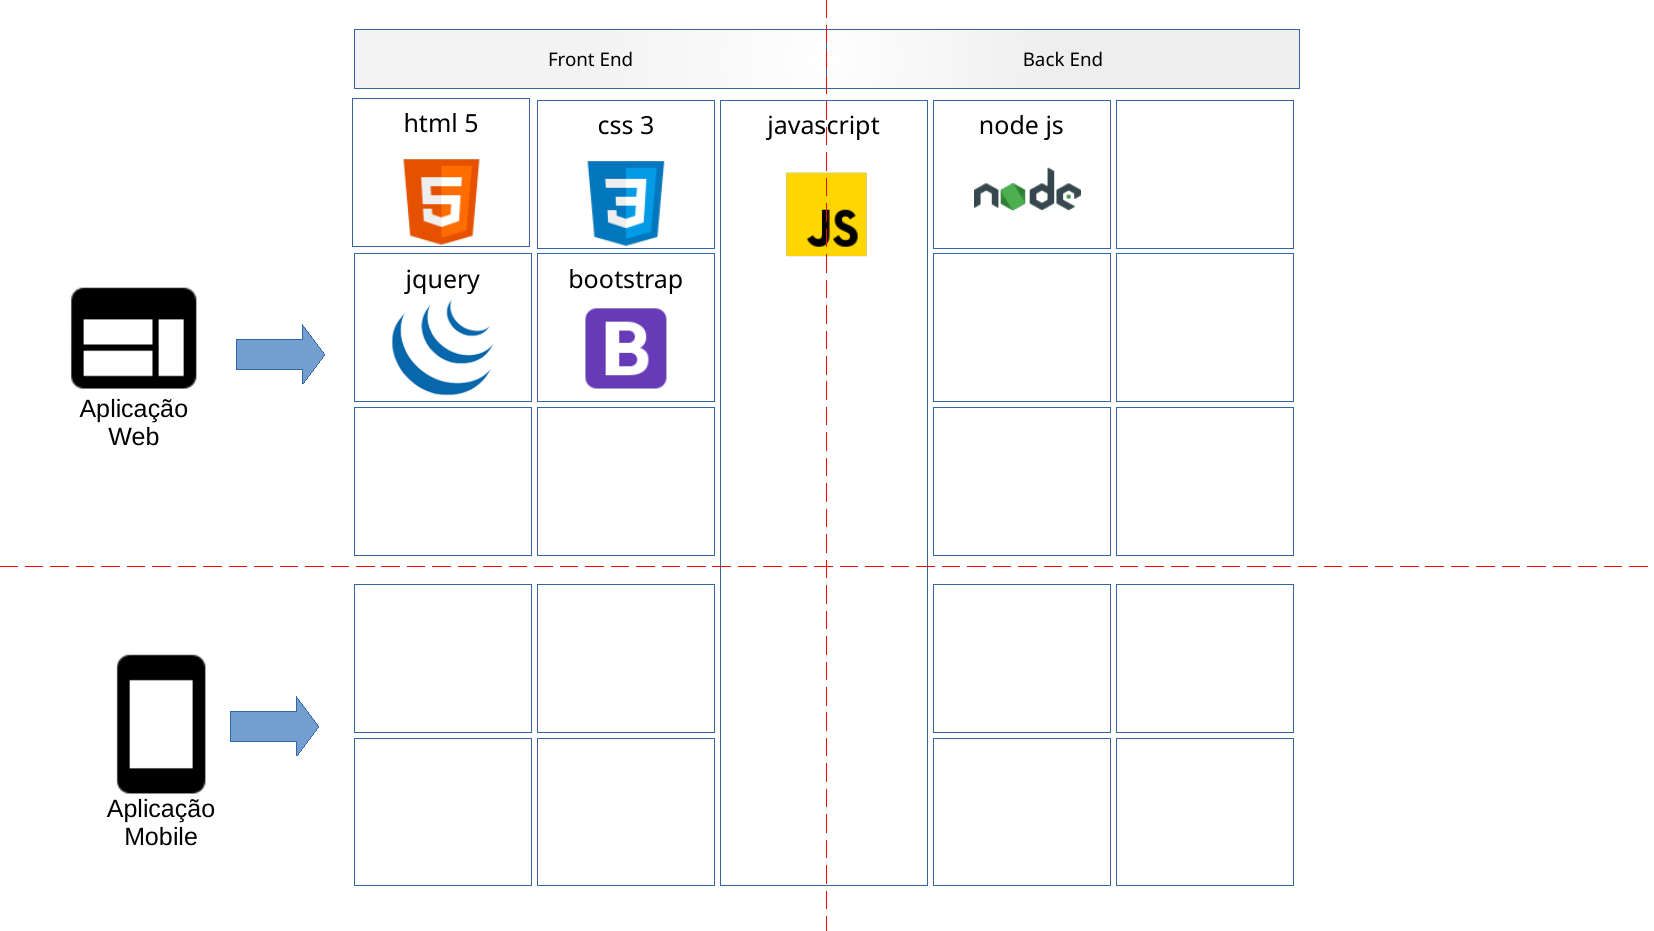

Front End
Back End
html 5
css 3
javascript
node js
jquery
bootstrap
Aplicação
Web
Aplicação
Mobile